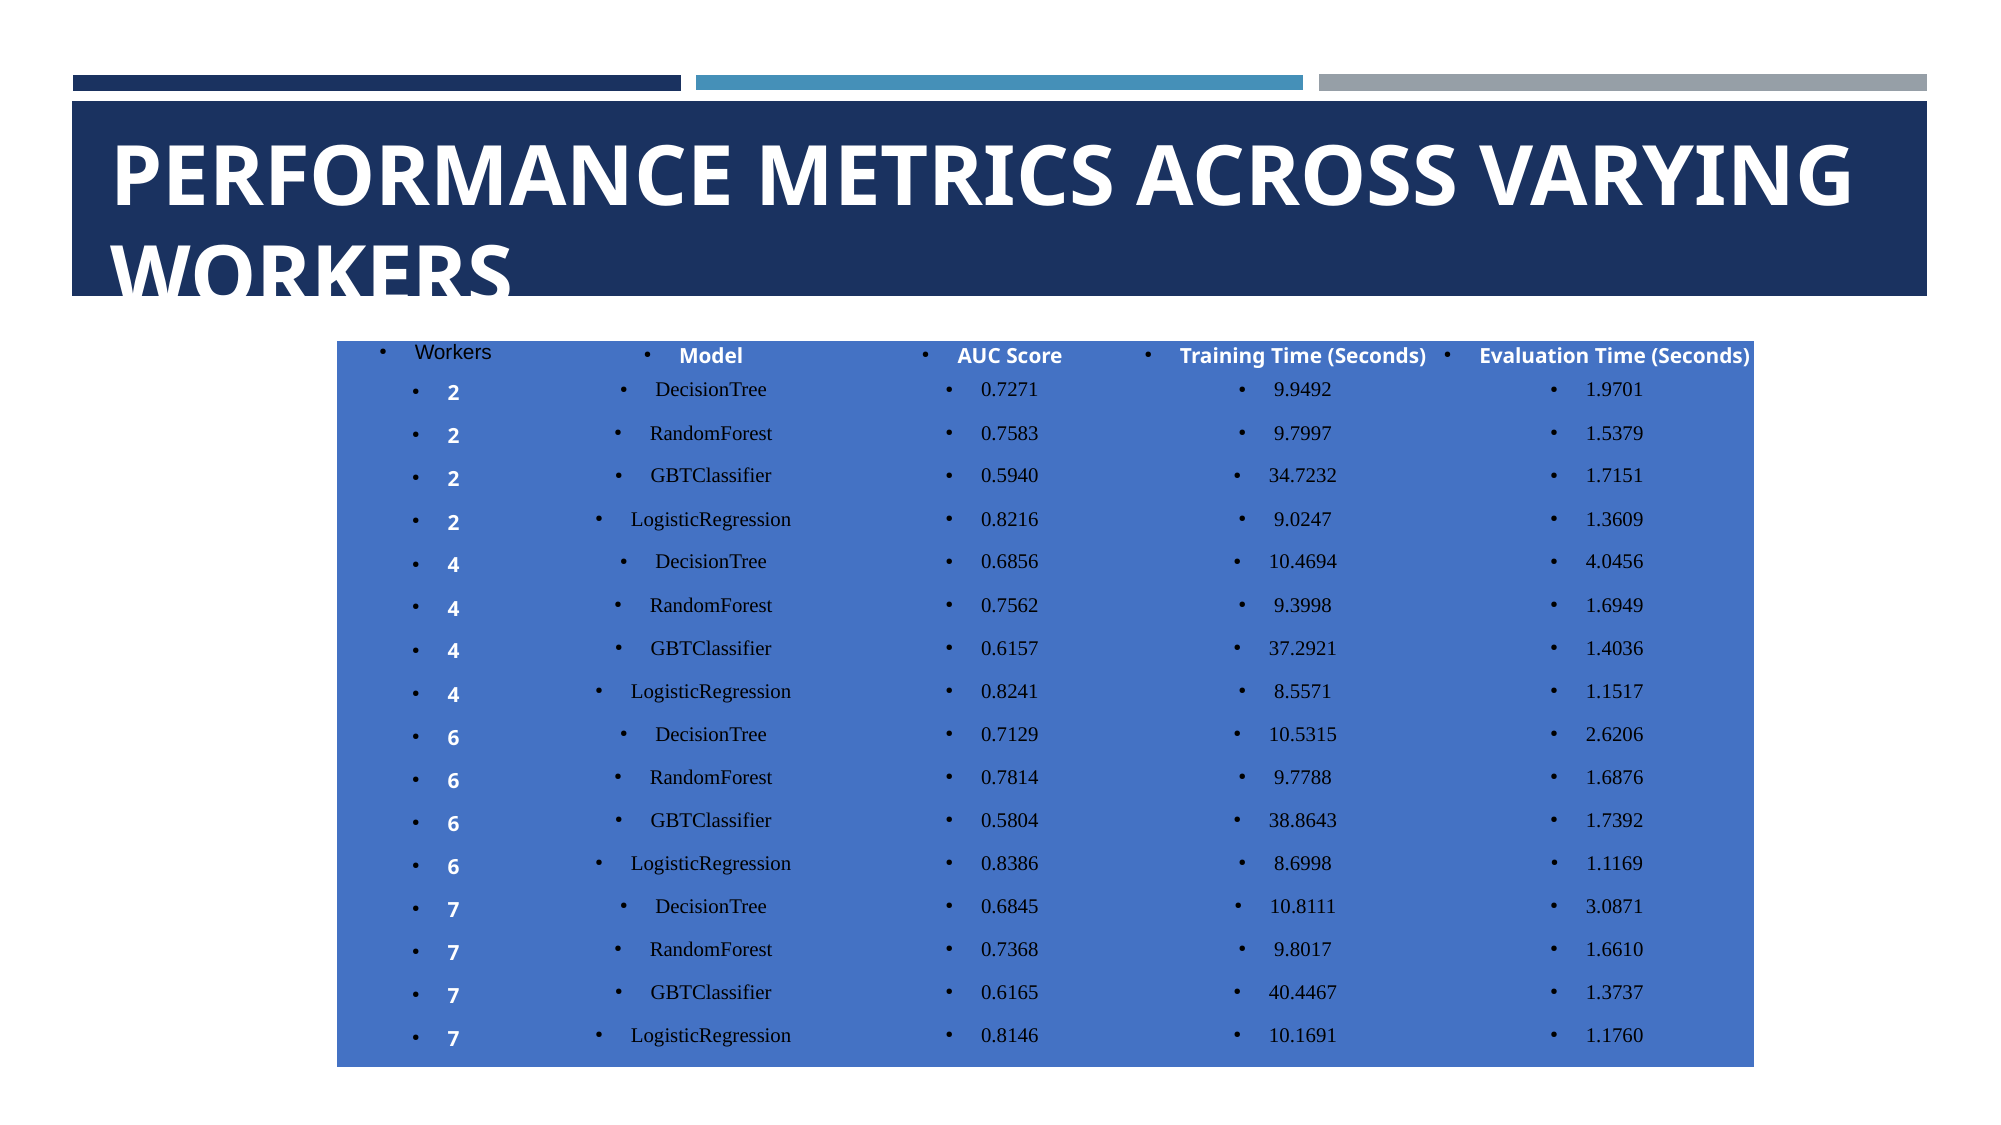

# Performance Metrics Across Varying Workers
| Workers | Model | AUC Score | Training Time (Seconds) | Evaluation Time (Seconds) |
| --- | --- | --- | --- | --- |
| 2 | DecisionTree | 0.7271 | 9.9492 | 1.9701 |
| 2 | RandomForest | 0.7583 | 9.7997 | 1.5379 |
| 2 | GBTClassifier | 0.5940 | 34.7232 | 1.7151 |
| 2 | LogisticRegression | 0.8216 | 9.0247 | 1.3609 |
| 4 | DecisionTree | 0.6856 | 10.4694 | 4.0456 |
| 4 | RandomForest | 0.7562 | 9.3998 | 1.6949 |
| 4 | GBTClassifier | 0.6157 | 37.2921 | 1.4036 |
| 4 | LogisticRegression | 0.8241 | 8.5571 | 1.1517 |
| 6 | DecisionTree | 0.7129 | 10.5315 | 2.6206 |
| 6 | RandomForest | 0.7814 | 9.7788 | 1.6876 |
| 6 | GBTClassifier | 0.5804 | 38.8643 | 1.7392 |
| 6 | LogisticRegression | 0.8386 | 8.6998 | 1.1169 |
| 7 | DecisionTree | 0.6845 | 10.8111 | 3.0871 |
| 7 | RandomForest | 0.7368 | 9.8017 | 1.6610 |
| 7 | GBTClassifier | 0.6165 | 40.4467 | 1.3737 |
| 7 | LogisticRegression | 0.8146 | 10.1691 | 1.1760 |